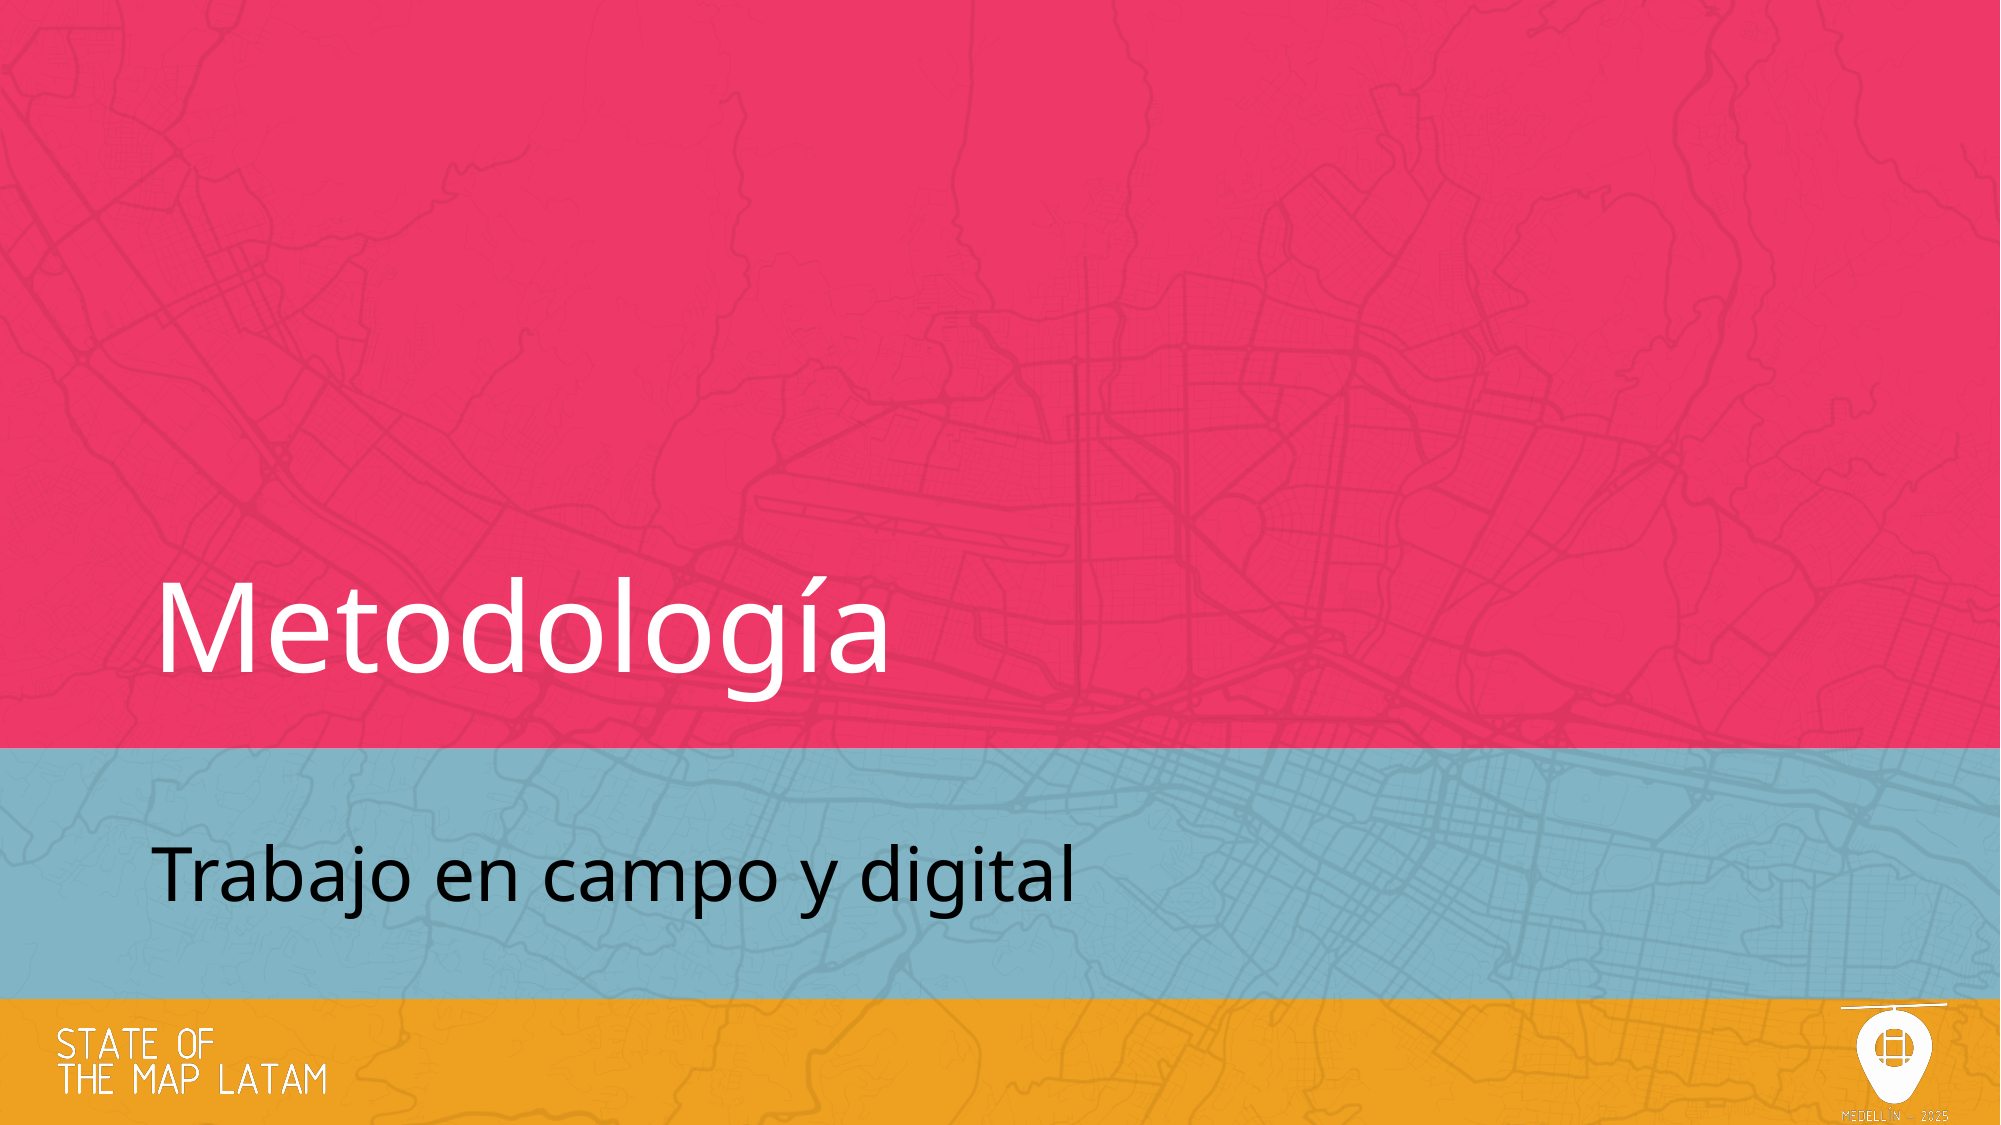

# Metodología
Trabajo en campo y digital